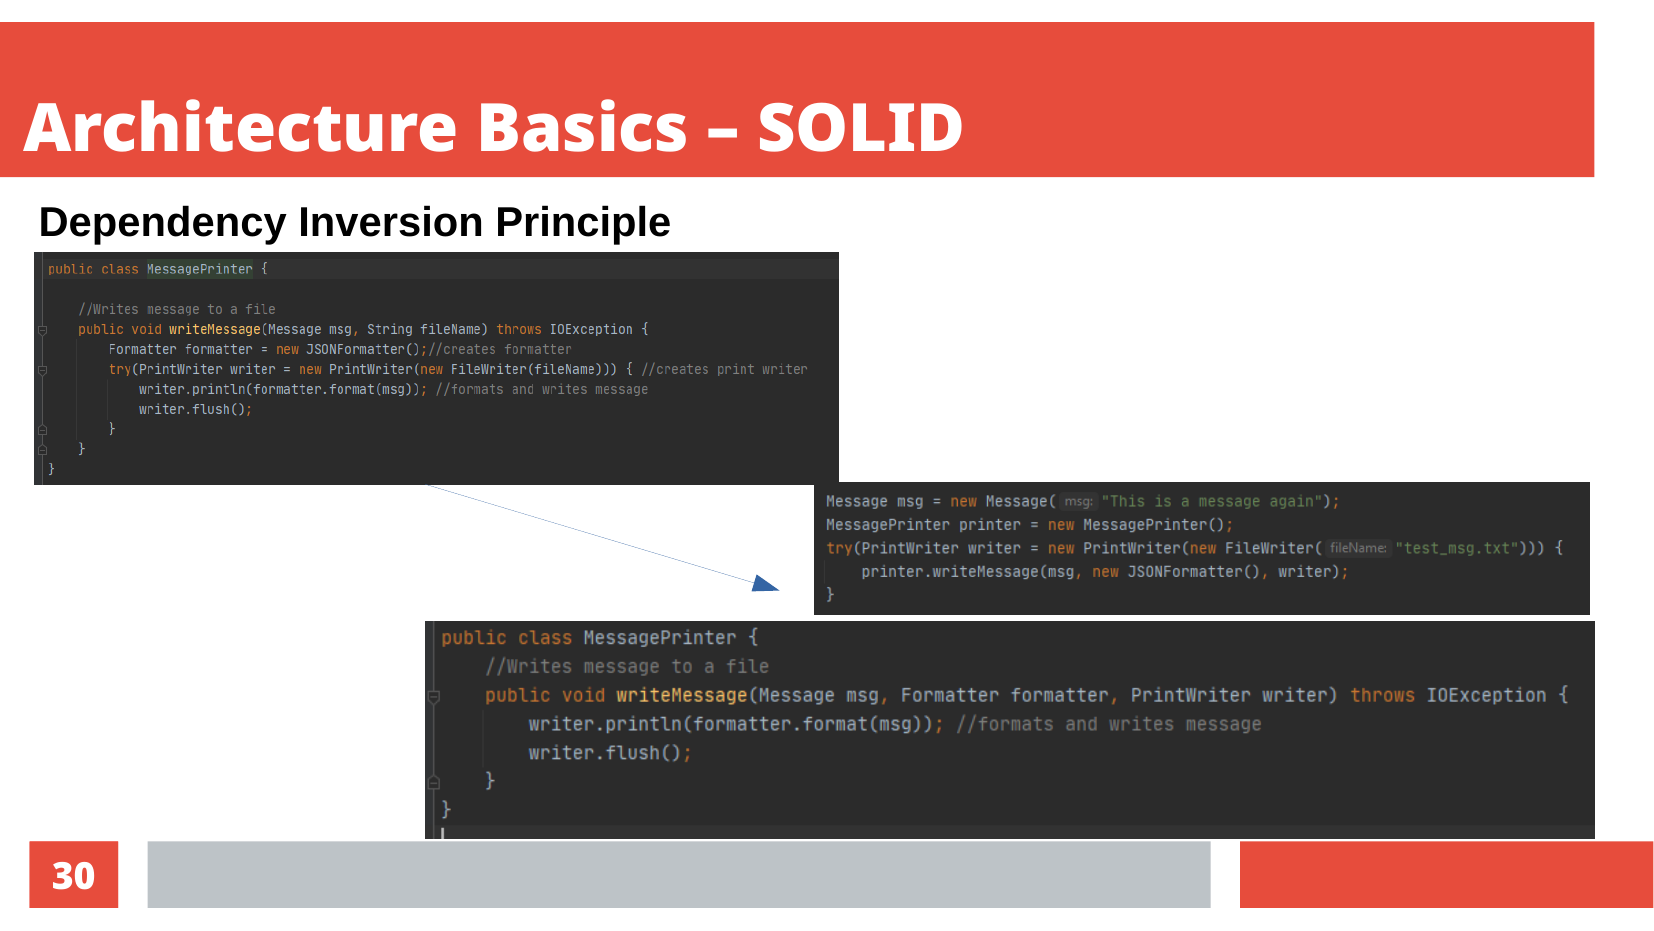

# Architecture Basics – SOLID
Dependency Inversion Principle
30